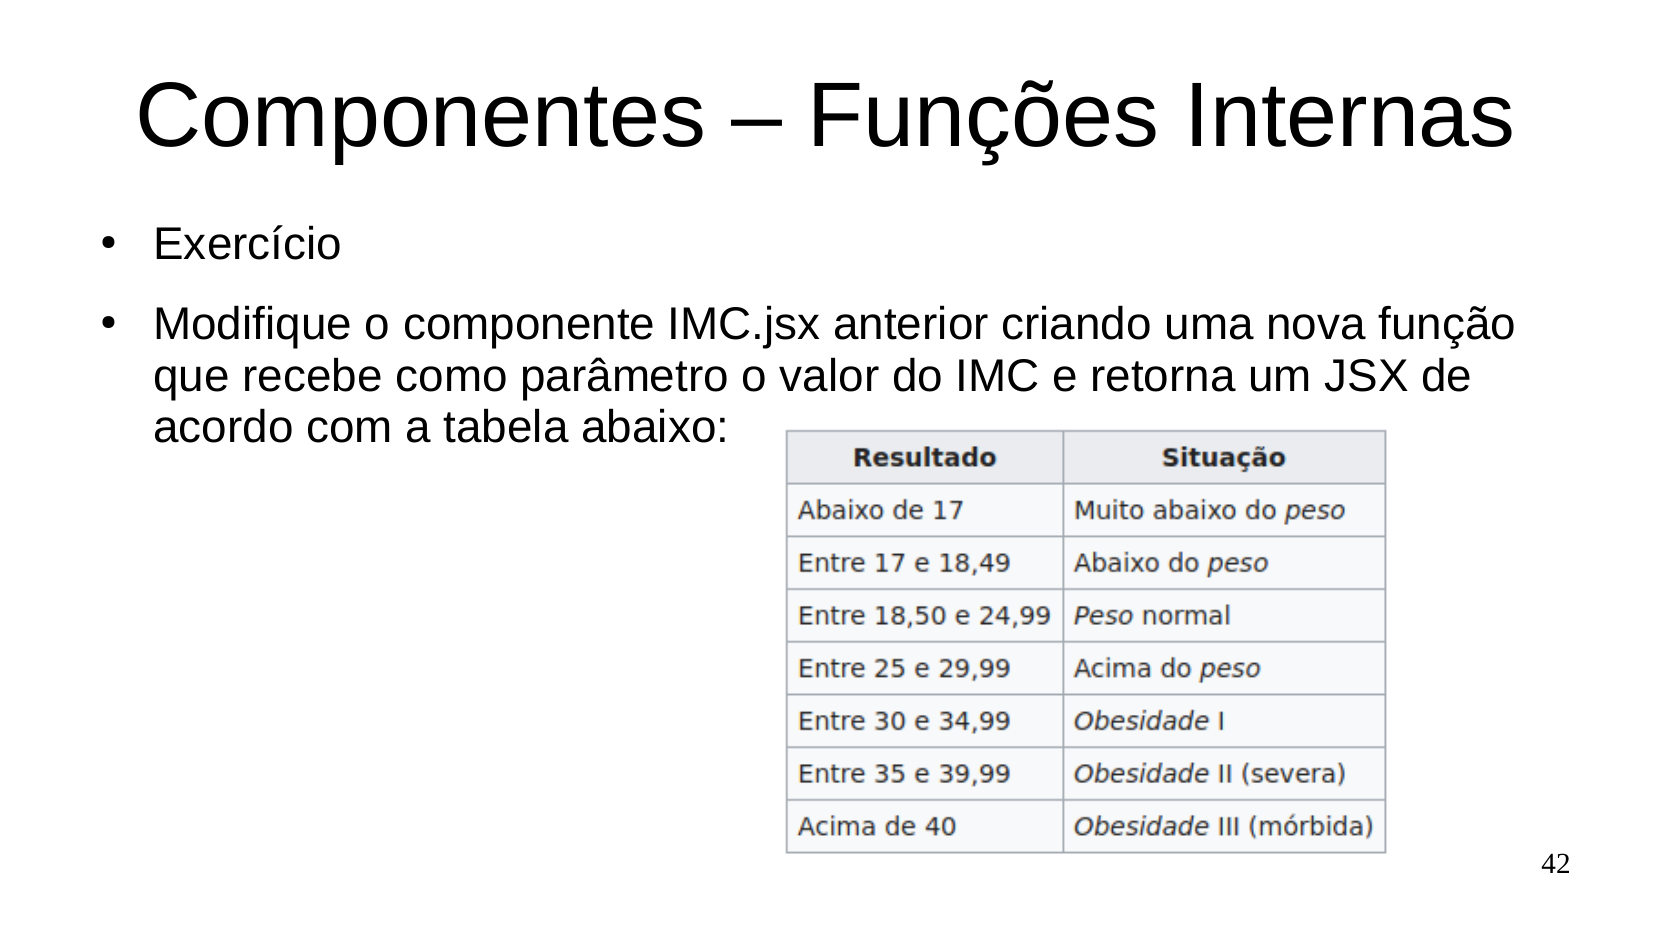

# Componentes – Funções Internas
Exercício
Modifique o componente IMC.jsx anterior criando uma nova função que recebe como parâmetro o valor do IMC e retorna um JSX de acordo com a tabela abaixo:
42